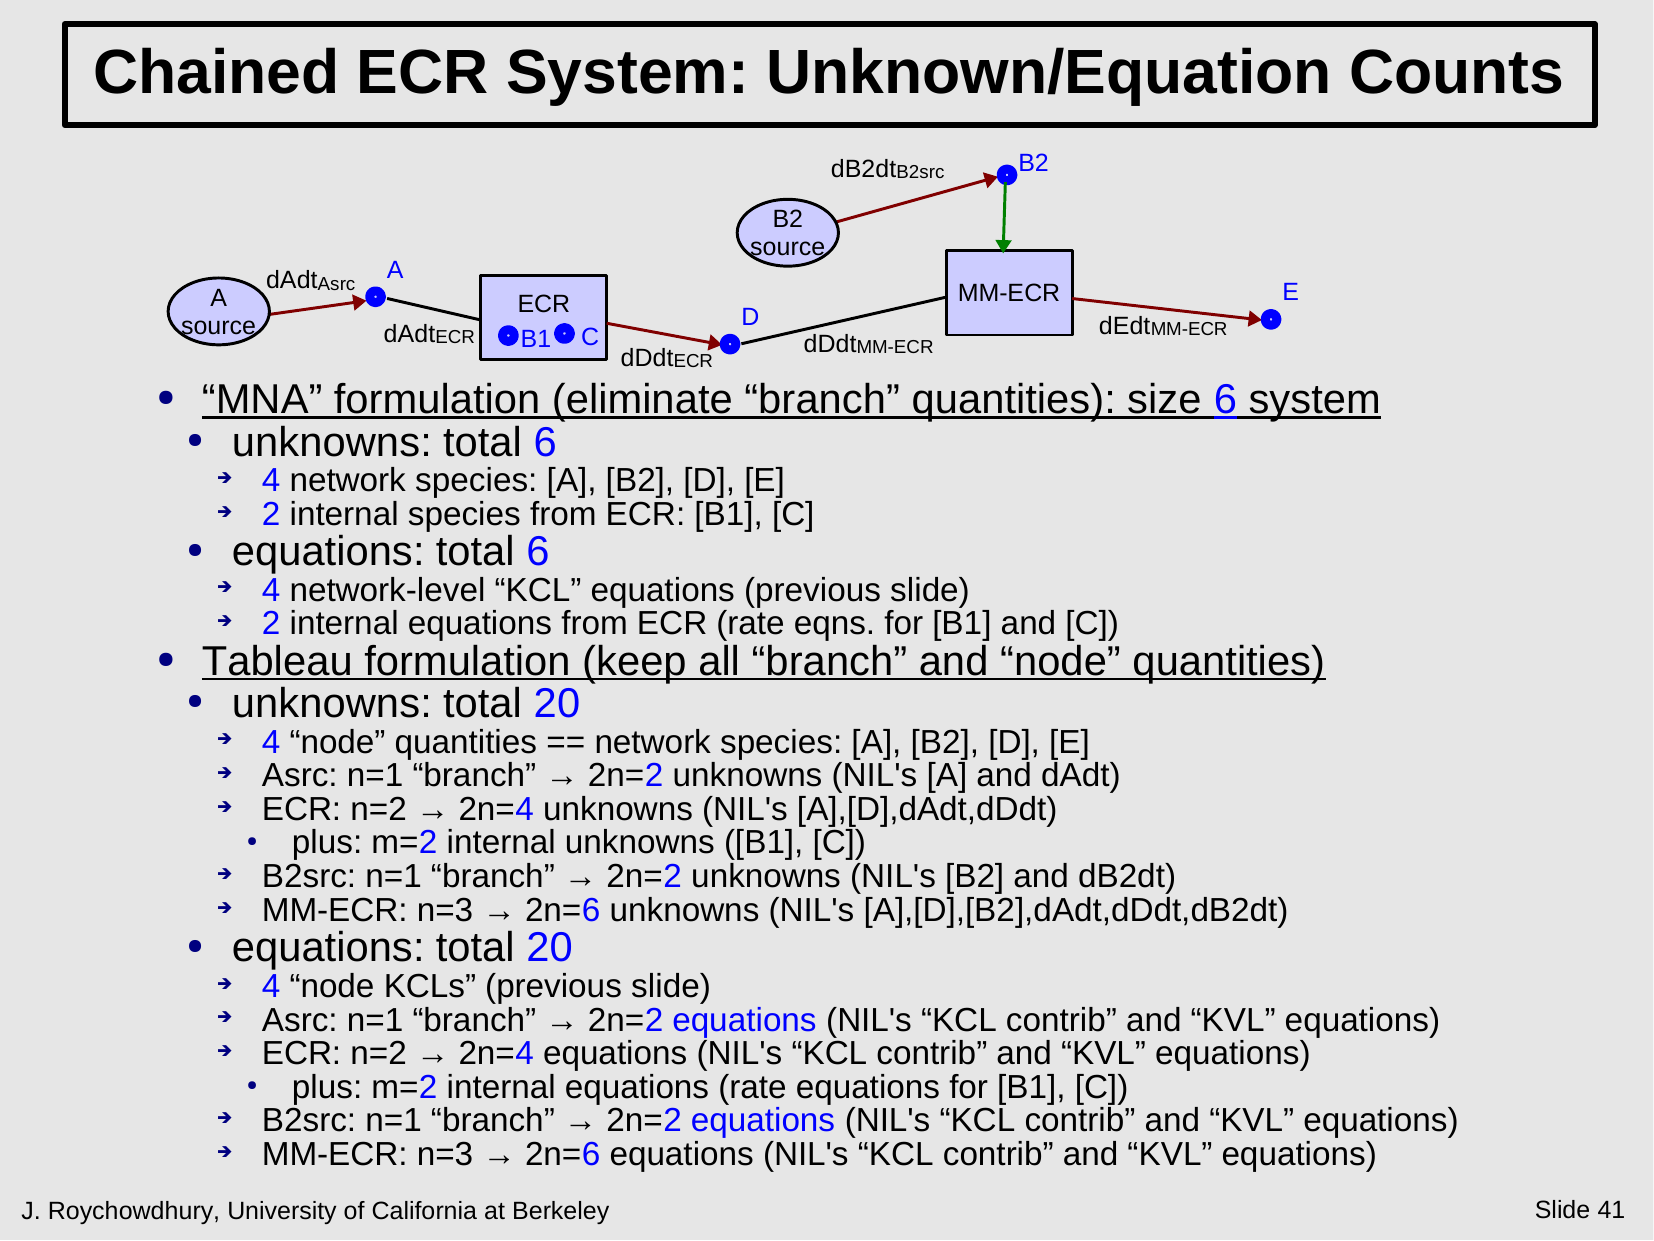

# Chained ECR System: Unknown/Equation Counts
B2
dB2dtB2src
B2
source
MM-ECR
dEdtMM-ECR
dDdtMM-ECR
A
dAdtAsrc
A
source
ECR
dAdtECR
C
B1
dDdtECR
E
D
“MNA” formulation (eliminate “branch” quantities): size 6 system
unknowns: total 6
4 network species: [A], [B2], [D], [E]
2 internal species from ECR: [B1], [C]
equations: total 6
4 network-level “KCL” equations (previous slide)
2 internal equations from ECR (rate eqns. for [B1] and [C])
Tableau formulation (keep all “branch” and “node” quantities)
unknowns: total 20
4 “node” quantities == network species: [A], [B2], [D], [E]
Asrc: n=1 “branch” → 2n=2 unknowns (NIL's [A] and dAdt)
ECR: n=2 → 2n=4 unknowns (NIL's [A],[D],dAdt,dDdt)
plus: m=2 internal unknowns ([B1], [C])
B2src: n=1 “branch” → 2n=2 unknowns (NIL's [B2] and dB2dt)
MM-ECR: n=3 → 2n=6 unknowns (NIL's [A],[D],[B2],dAdt,dDdt,dB2dt)
equations: total 20
4 “node KCLs” (previous slide)
Asrc: n=1 “branch” → 2n=2 equations (NIL's “KCL contrib” and “KVL” equations)
ECR: n=2 → 2n=4 equations (NIL's “KCL contrib” and “KVL” equations)
plus: m=2 internal equations (rate equations for [B1], [C])
B2src: n=1 “branch” → 2n=2 equations (NIL's “KCL contrib” and “KVL” equations)
MM-ECR: n=3 → 2n=6 equations (NIL's “KCL contrib” and “KVL” equations)